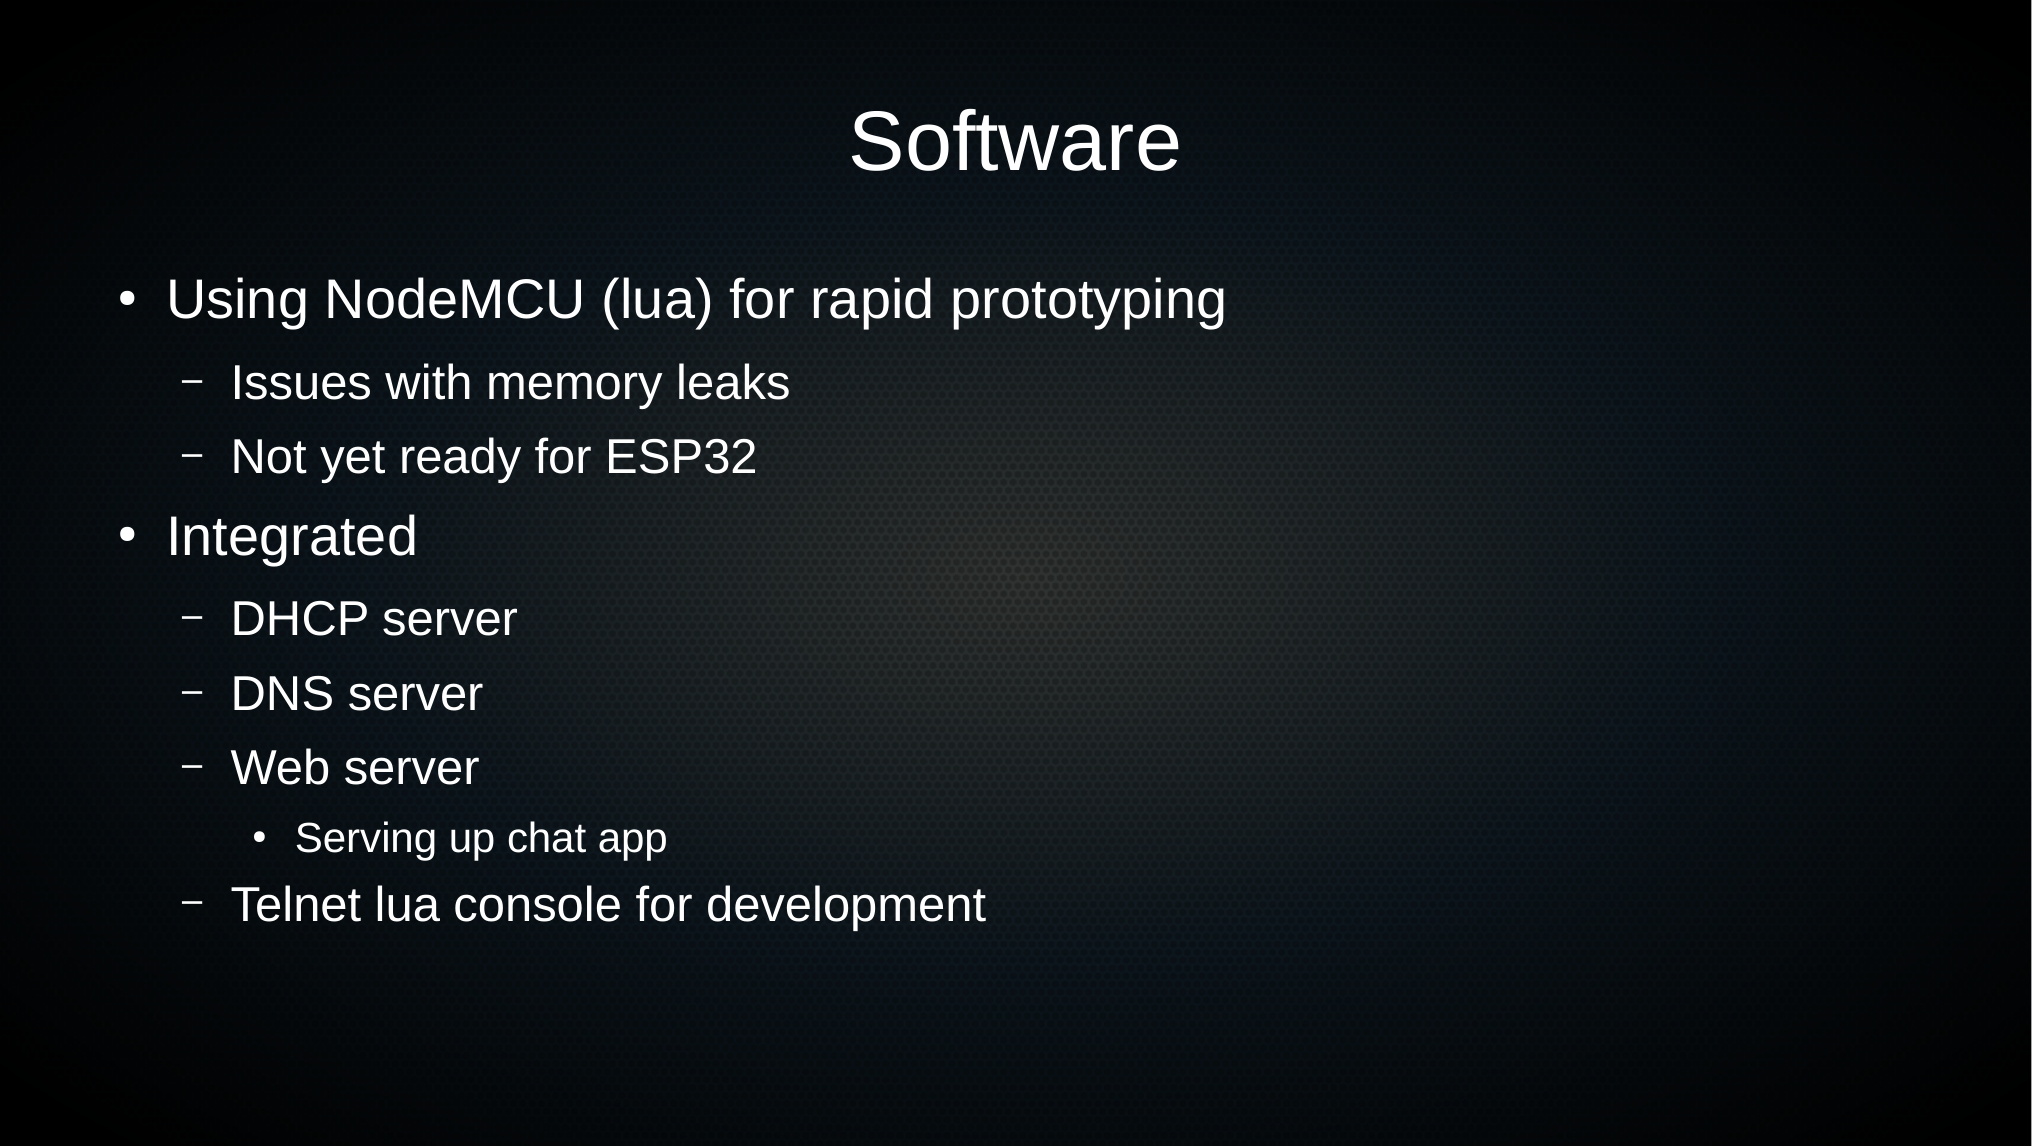

# Software
Using NodeMCU (lua) for rapid prototyping
Issues with memory leaks
Not yet ready for ESP32
Integrated
DHCP server
DNS server
Web server
Serving up chat app
Telnet lua console for development